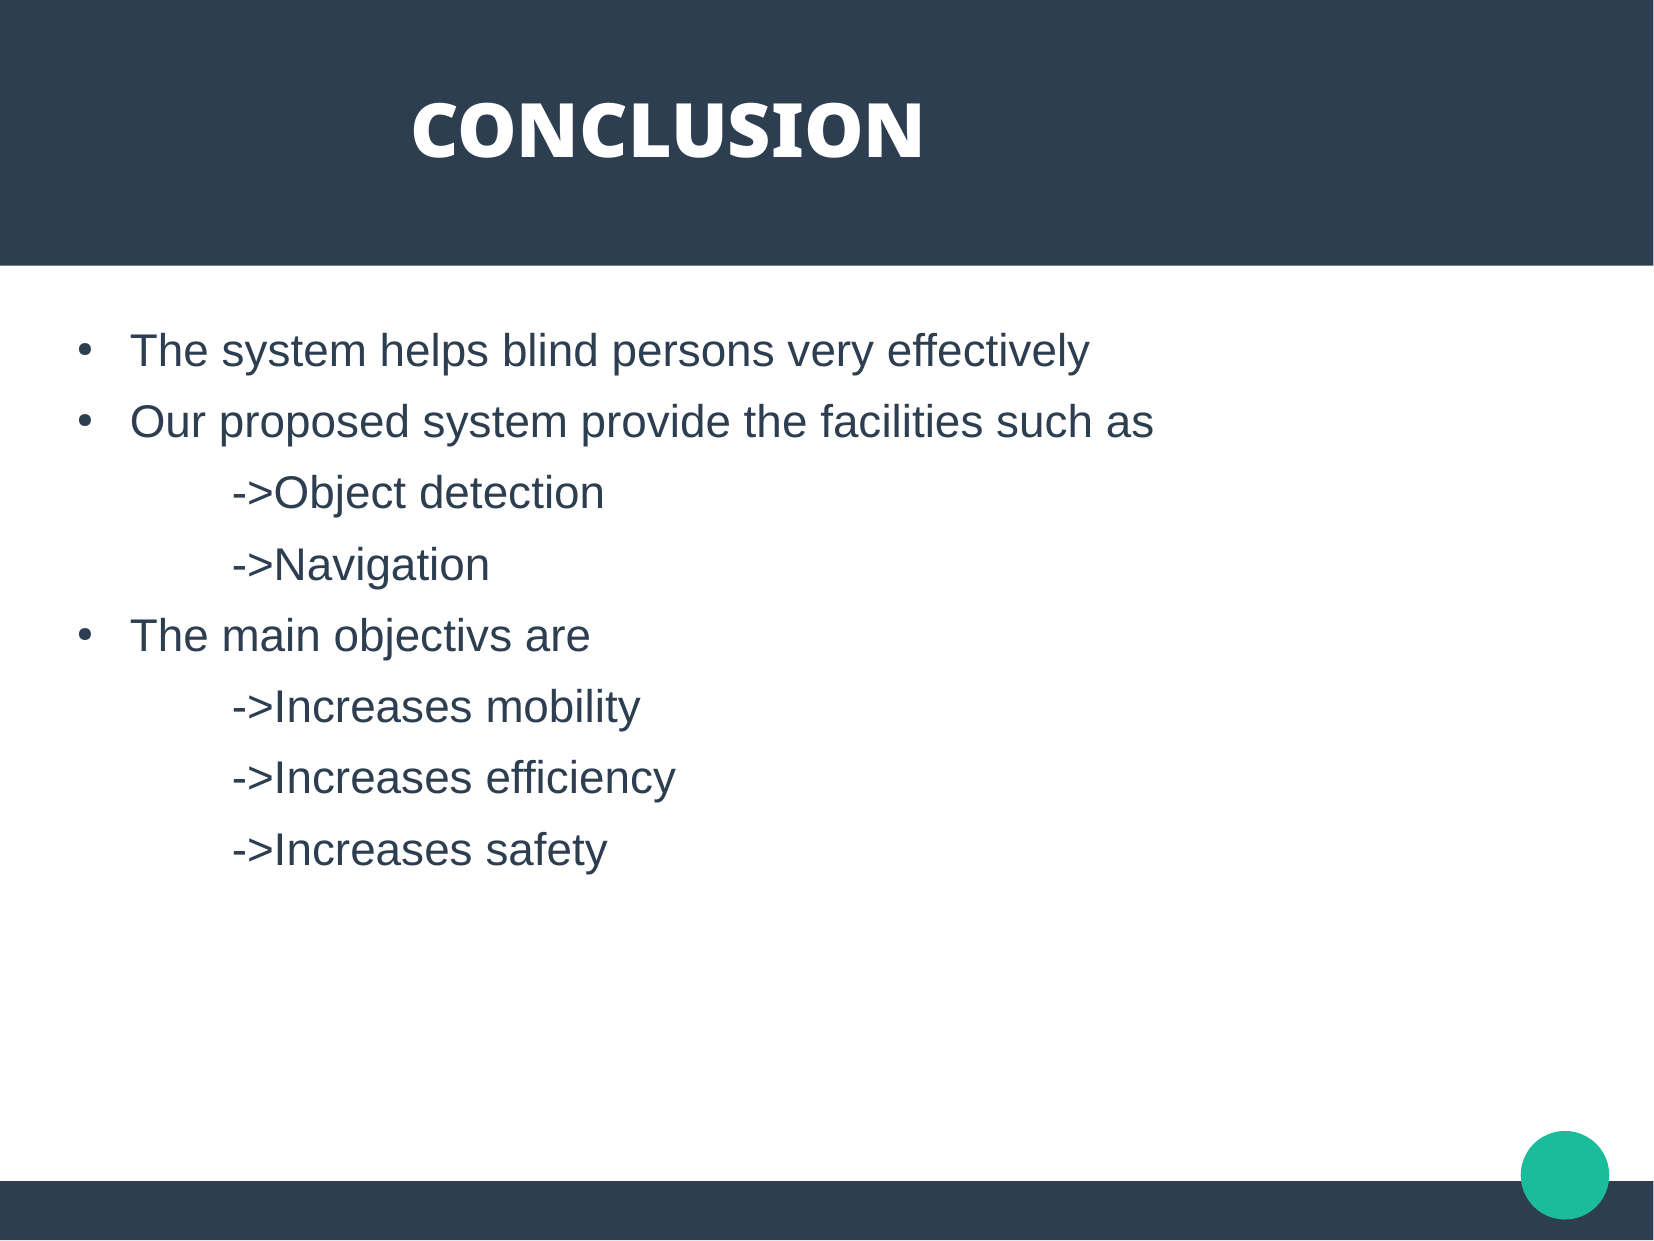

# CONCLUSION
The system helps blind persons very effectively
Our proposed system provide the facilities such as
 ->Object detection
 ->Navigation
The main objectivs are
 ->Increases mobility
 ->Increases efficiency
 ->Increases safety